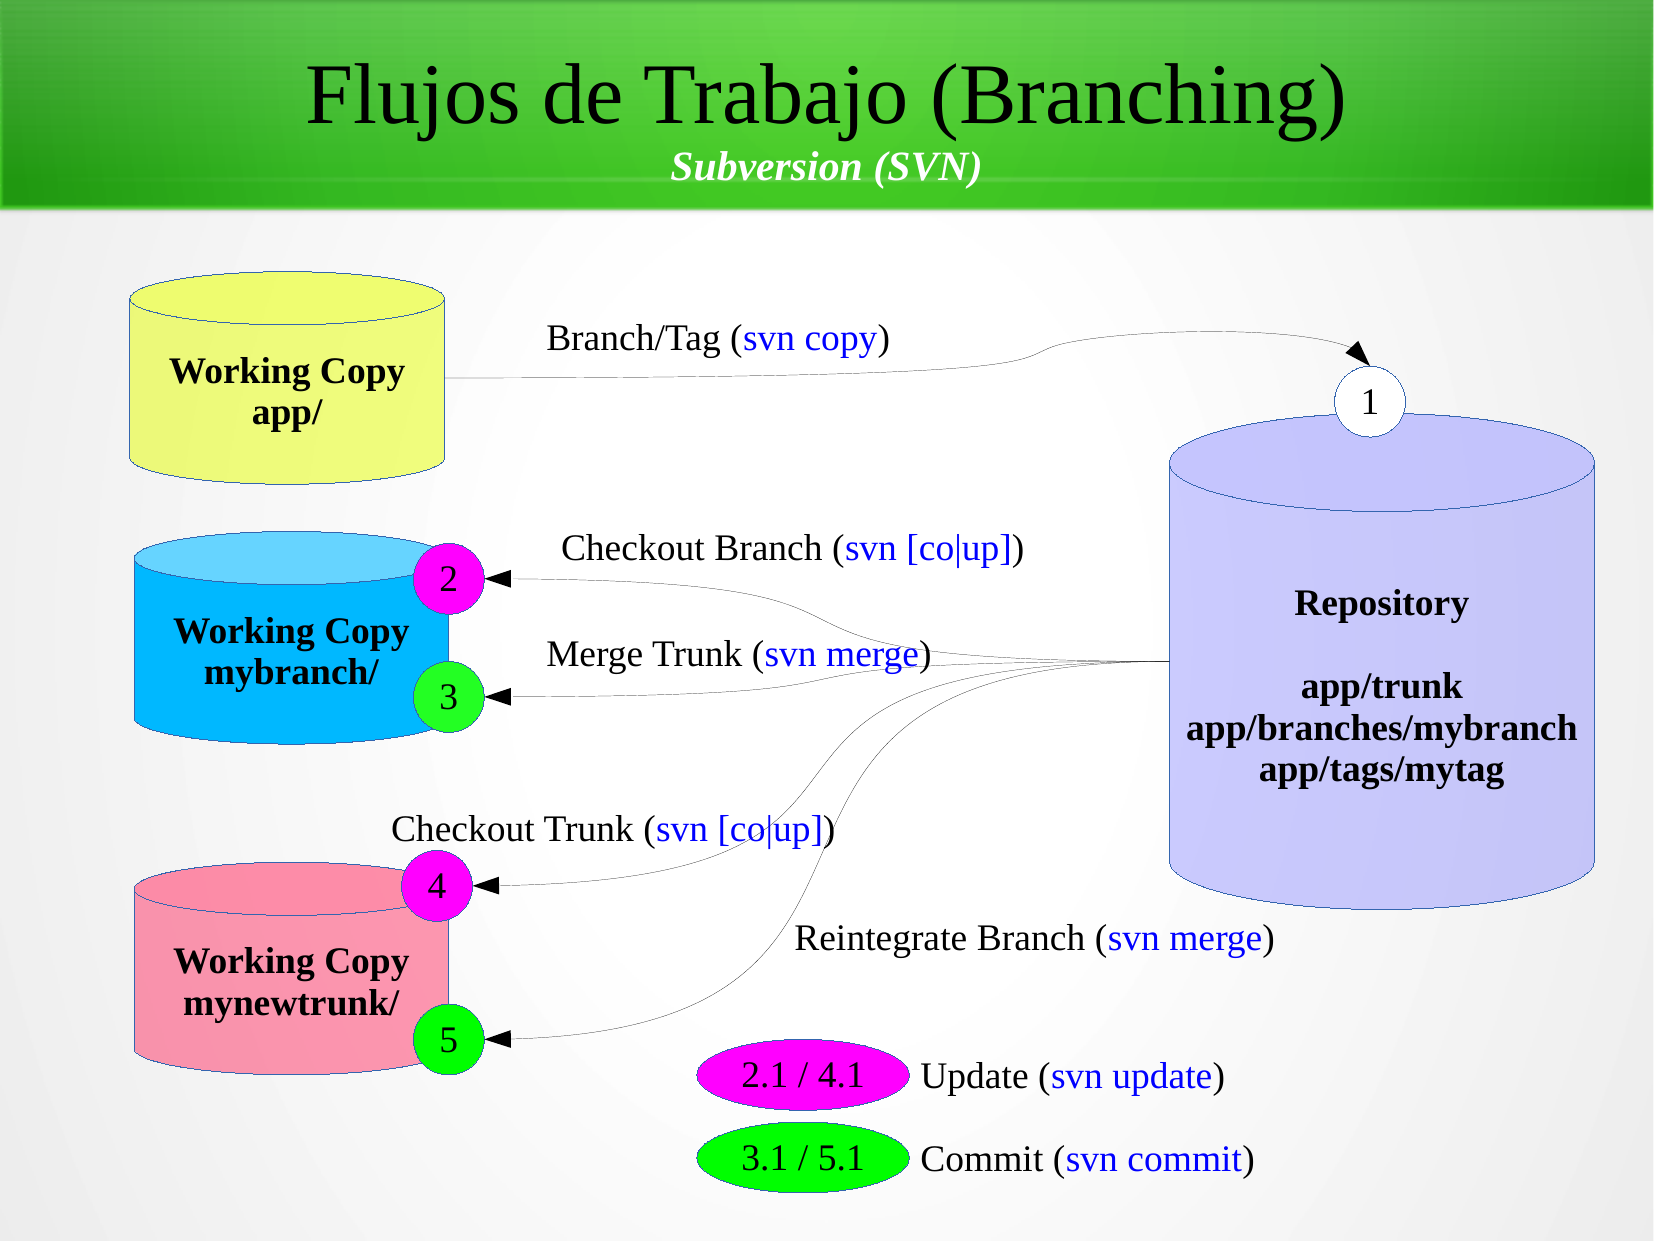

# Flujos de Trabajo (Branching) Subversion (SVN)
Working Copy
app/
Branch/Tag (svn copy)
1
Repository
app/trunk
app/branches/mybranch
app/tags/mytag
Checkout Branch (svn [co|up])
Working Copy
mybranch/
2
Merge Trunk (svn merge)
3
Checkout Trunk (svn [co|up])
4
Working Copy
mynewtrunk/
Reintegrate Branch (svn merge)
5
2.1 / 4.1
Update (svn update)
3.1 / 5.1
Commit (svn commit)